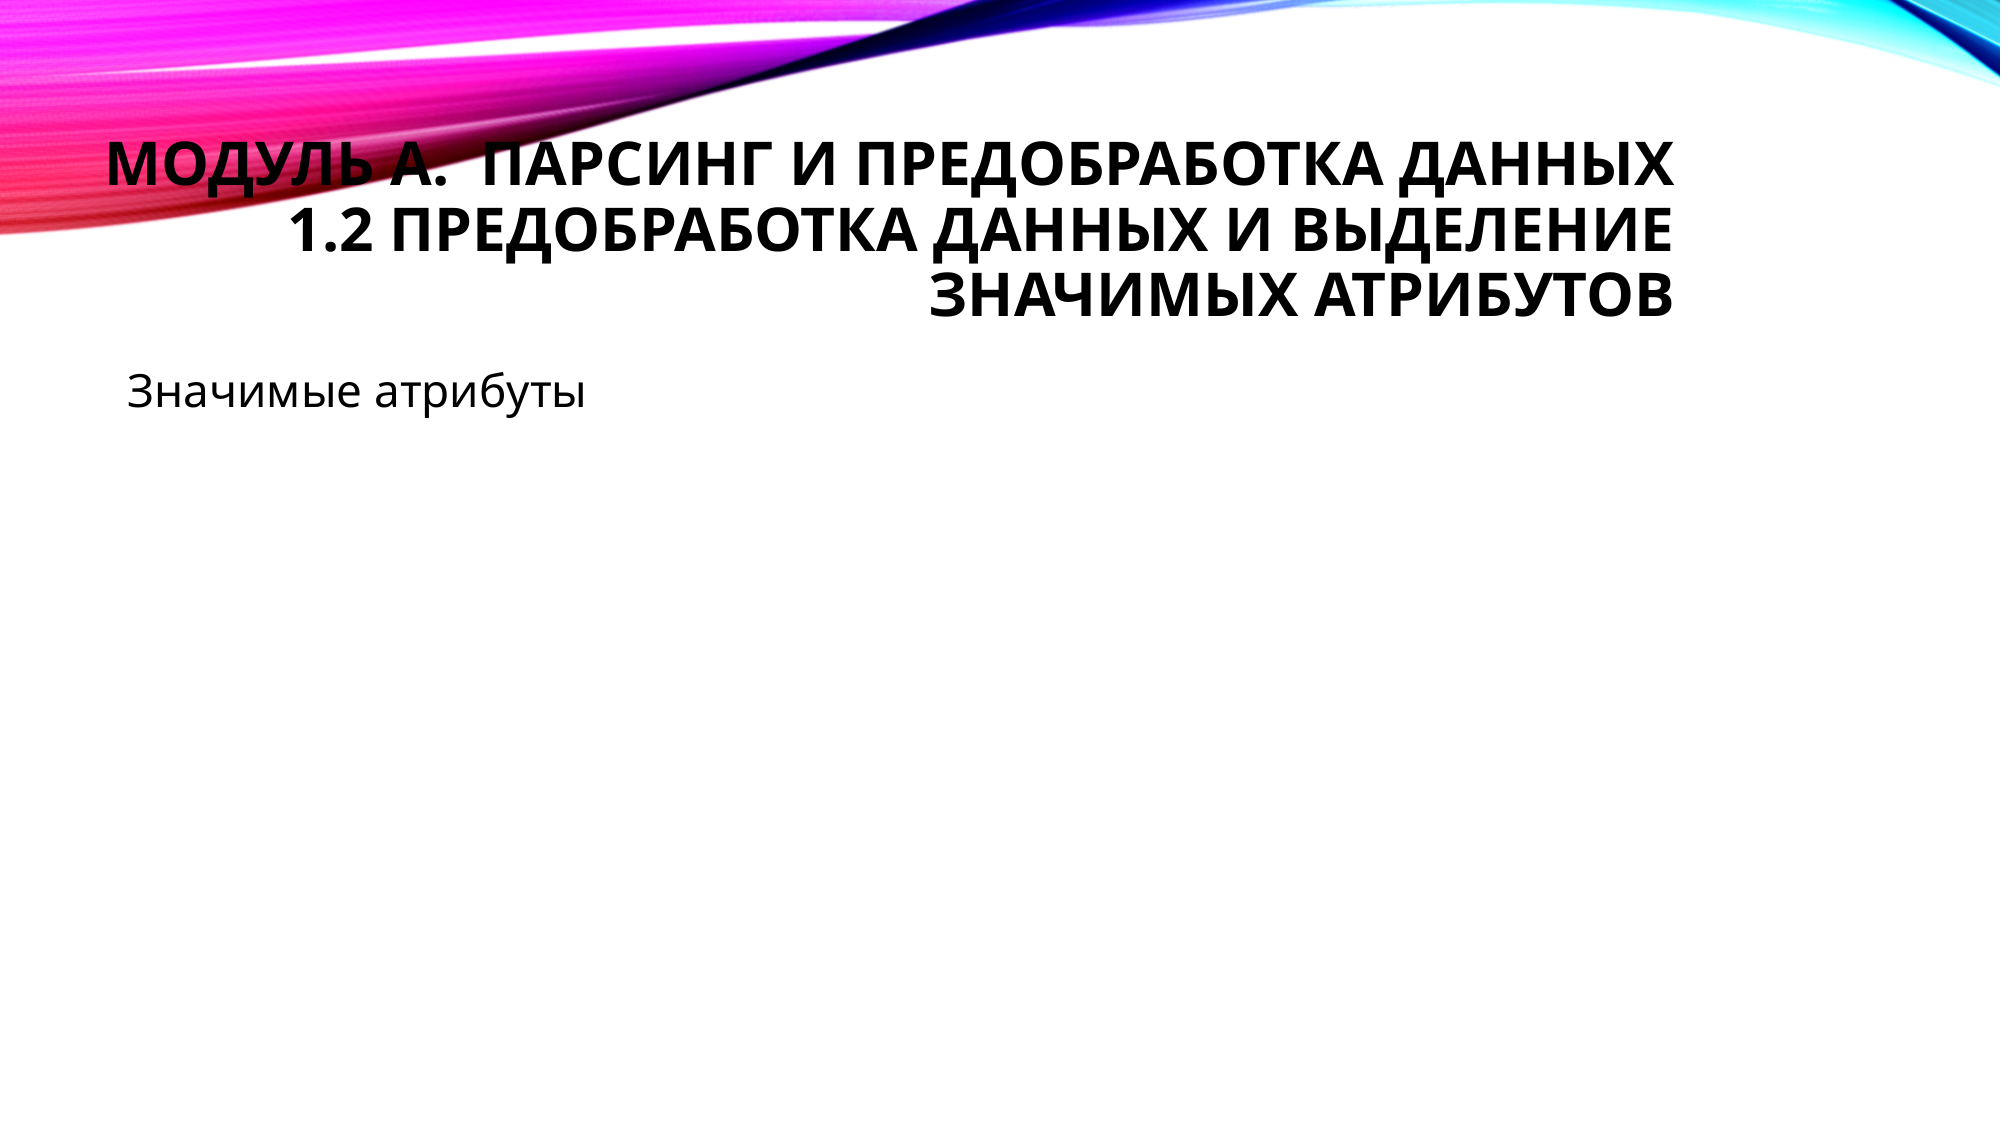

Модуль А. Парсинг и предобработка данных
1.2 Предобработка данных и выделение значимых атрибутов
# Значимые атрибуты